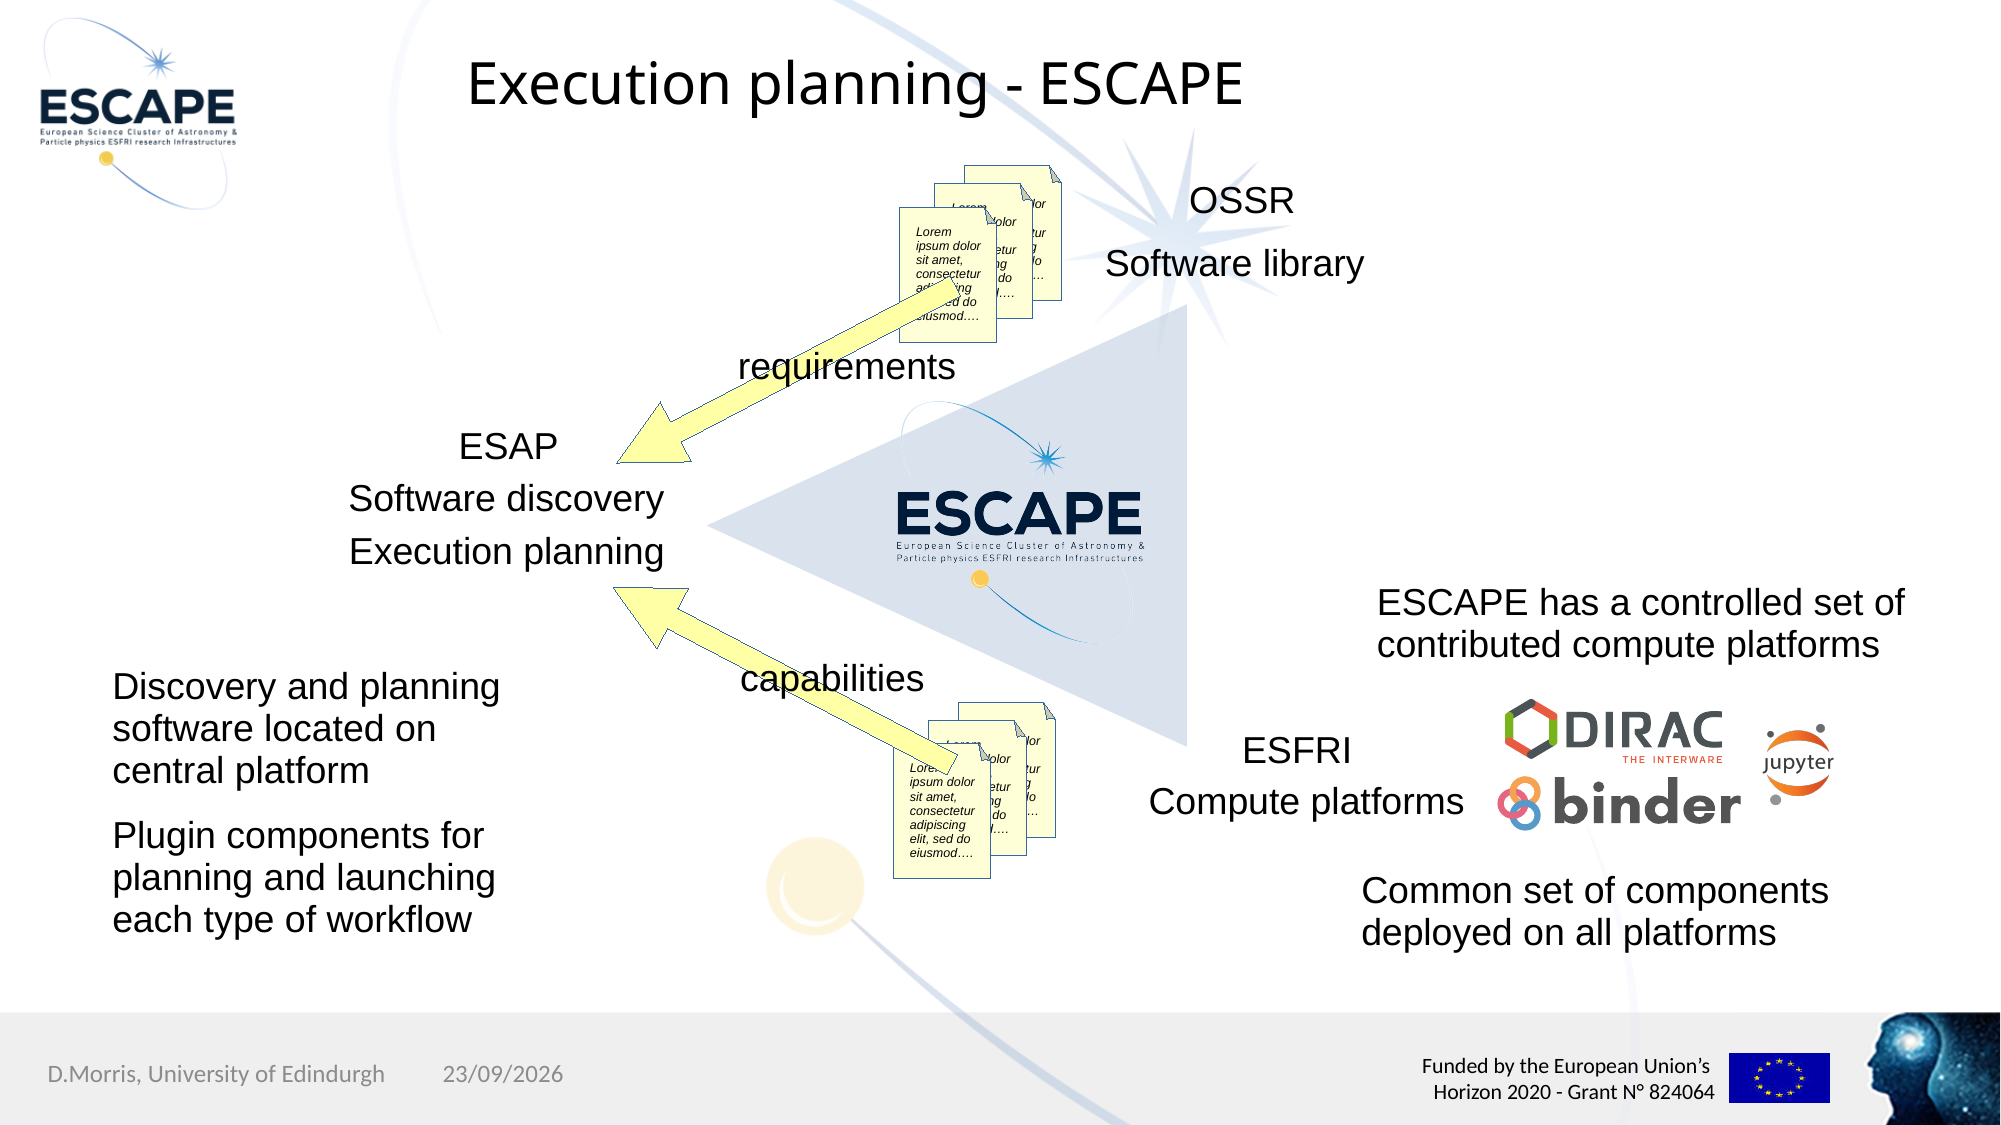

# Execution planning - ESCAPE
Lorem ipsum dolor sit amet, consectetur adipiscing elit, sed do eiusmod….
Lorem ipsum dolor sit amet, consectetur adipiscing elit, sed do eiusmod….
Lorem ipsum dolor sit amet, consectetur adipiscing elit, sed do eiusmod….
requirements
OSSR
Software library
ESAP
Software discovery
Execution planning
capabilities
Lorem ipsum dolor sit amet, consectetur adipiscing elit, sed do eiusmod….
Lorem ipsum dolor sit amet, consectetur adipiscing elit, sed do eiusmod….
Lorem ipsum dolor sit amet, consectetur adipiscing elit, sed do eiusmod….
ESCAPE has a controlled set of
contributed compute platforms
Discovery and planning
software located on
central platform
ESFRI
Compute platforms
Plugin components for
planning and launching
each type of workflow
Common set of components
deployed on all platforms
D.Morris, University of Edindurgh